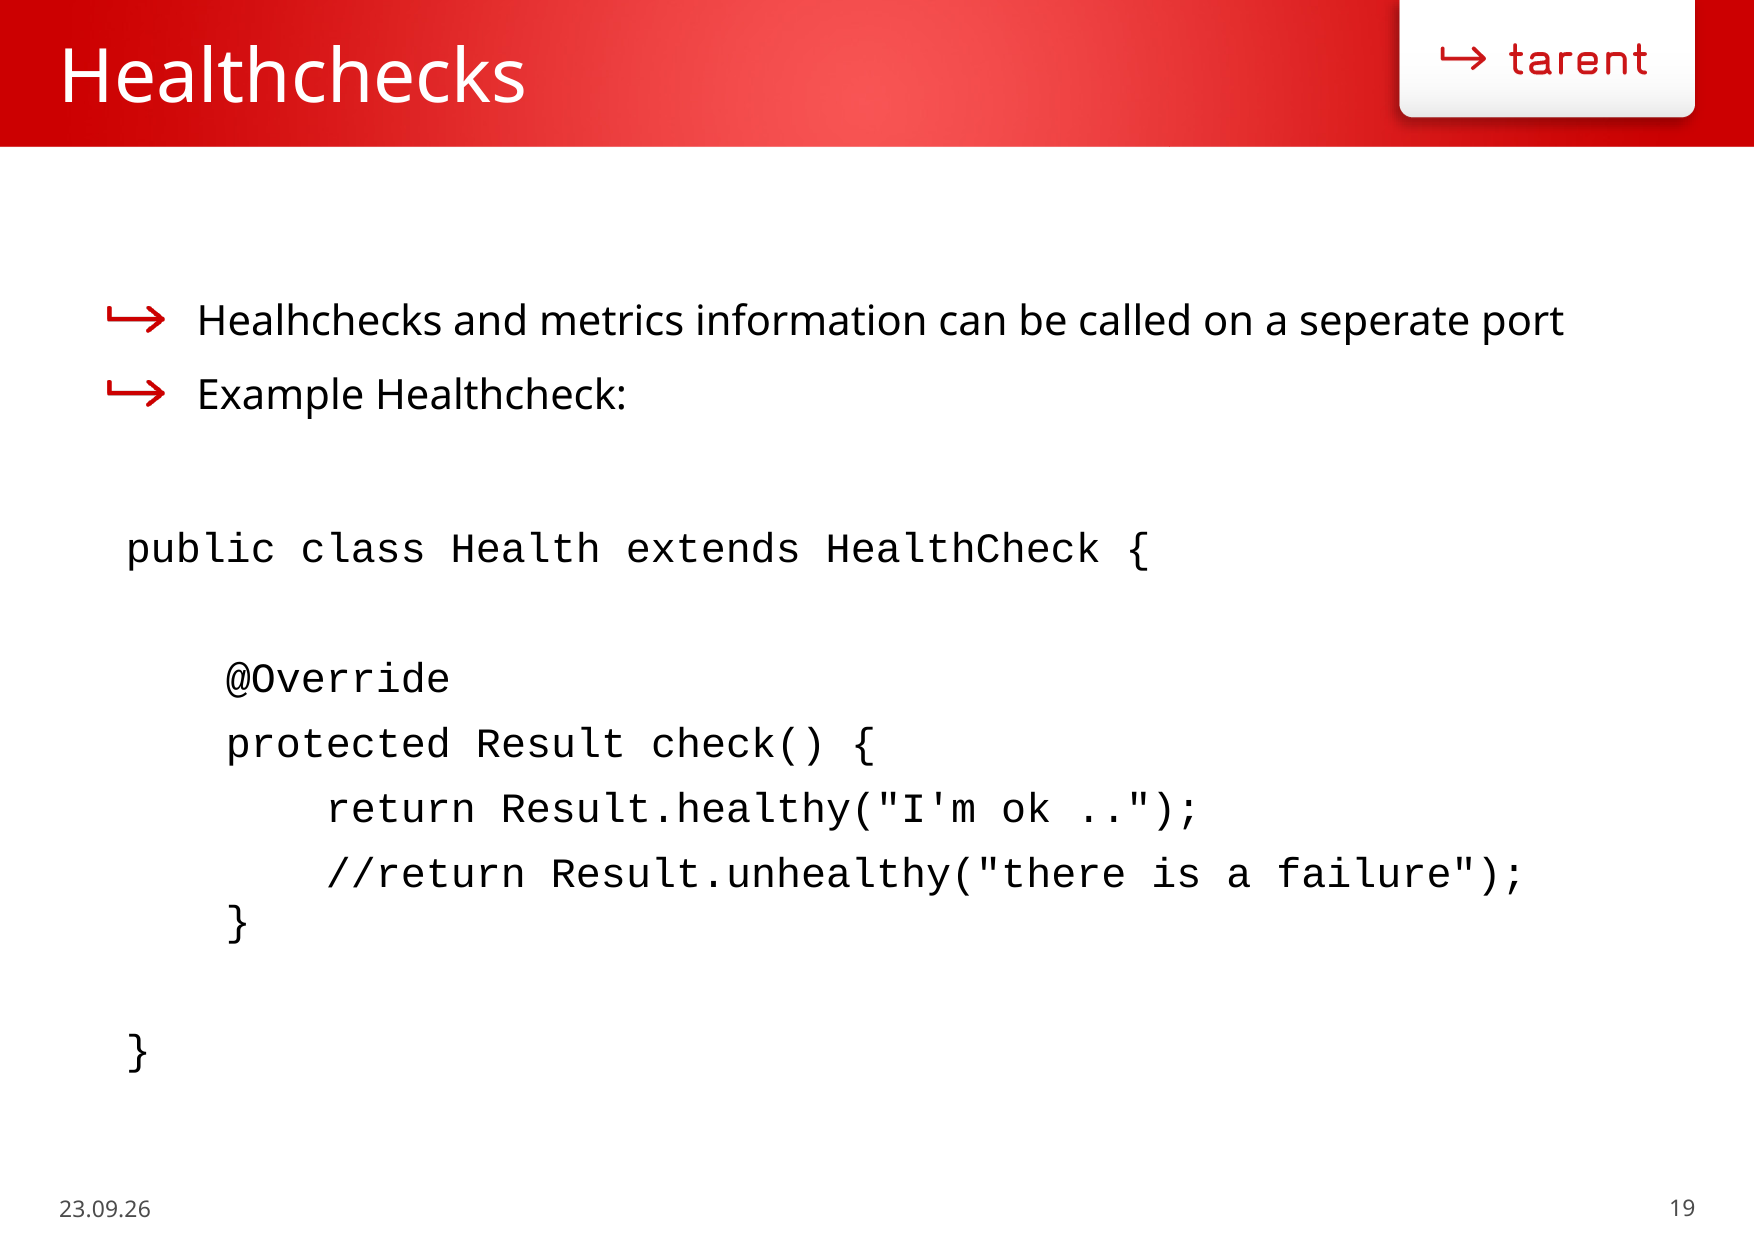

# Healthchecks
Healhchecks and metrics information can be called on a seperate port
Example Healthcheck:
public class Health extends HealthCheck {
 @Override
 protected Result check() {
 return Result.healthy("I'm ok ..");
 //return Result.unhealthy("there is a failure"); }
}